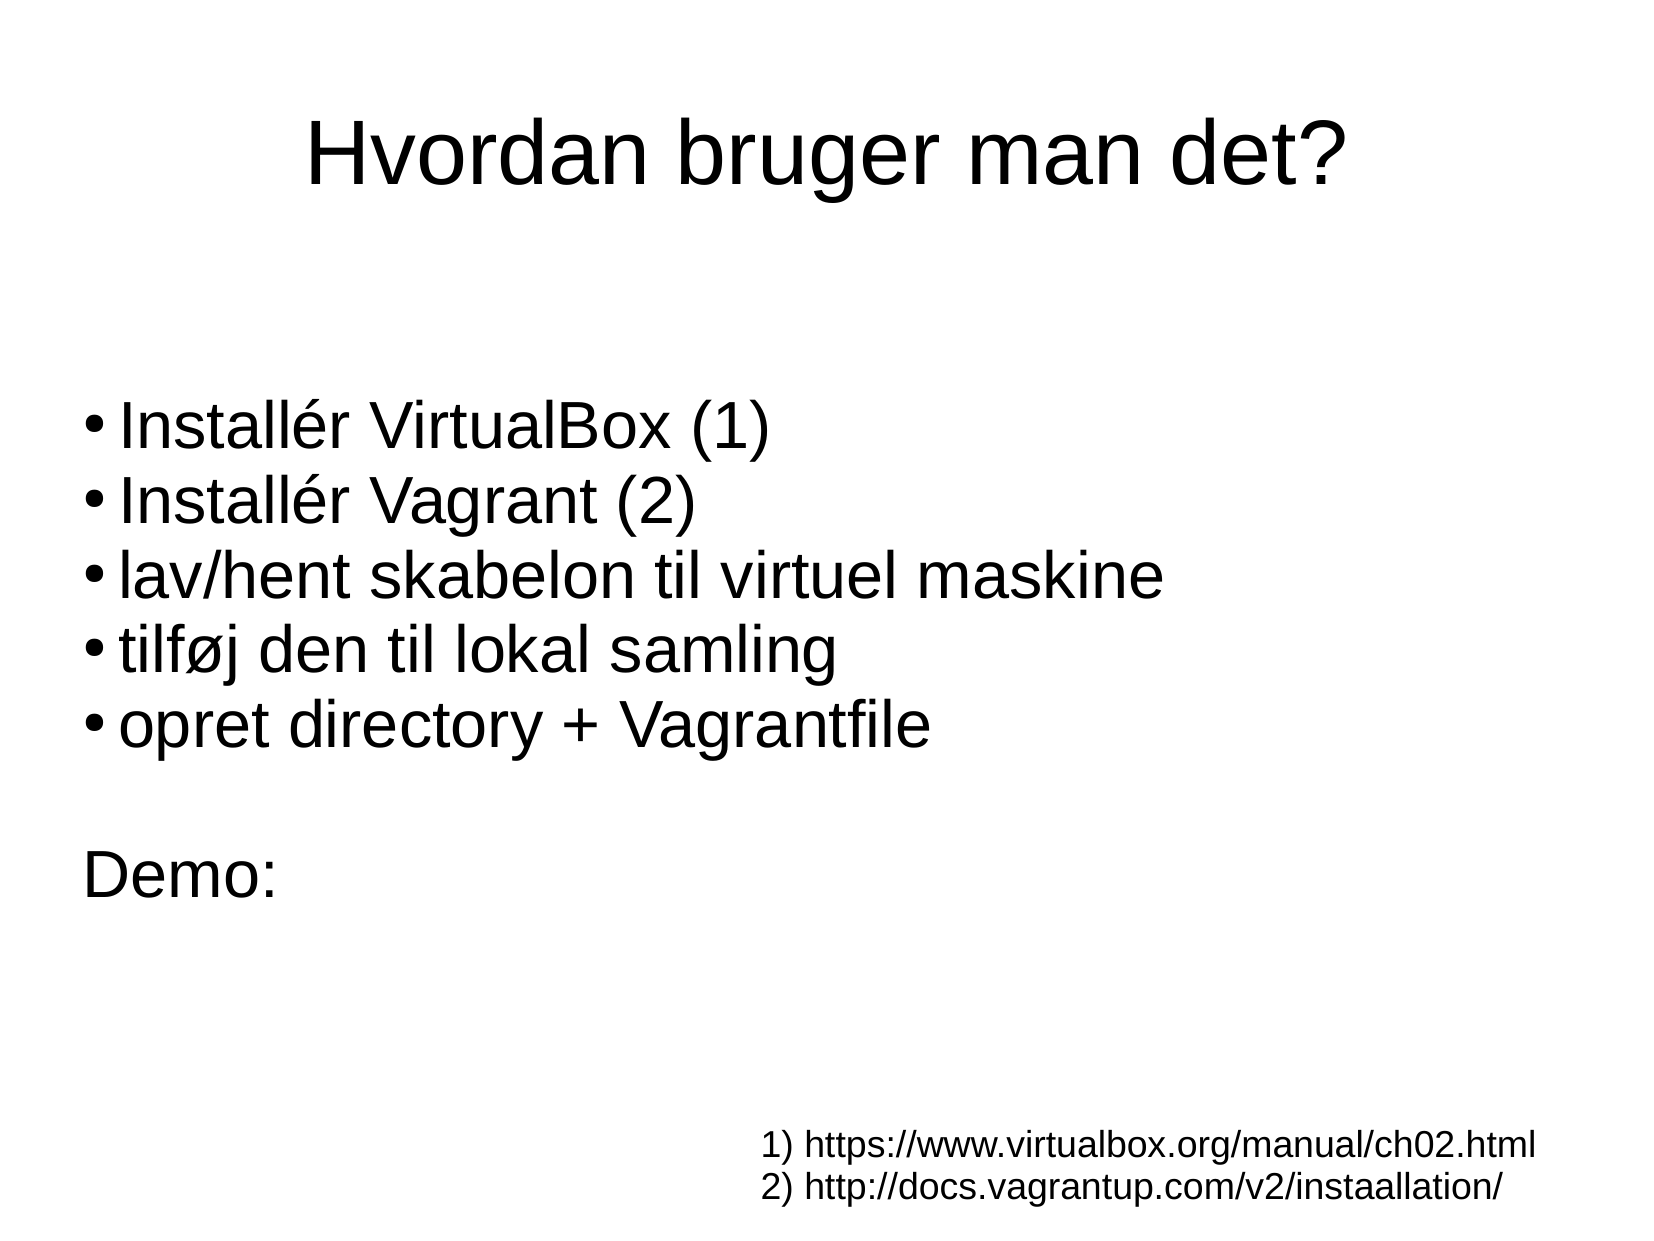

# Hvordan bruger man det?
Installér VirtualBox (1)
Installér Vagrant (2)
lav/hent skabelon til virtuel maskine
tilføj den til lokal samling
opret directory + Vagrantfile
Demo:
1) https://www.virtualbox.org/manual/ch02.html
2) http://docs.vagrantup.com/v2/instaallation/